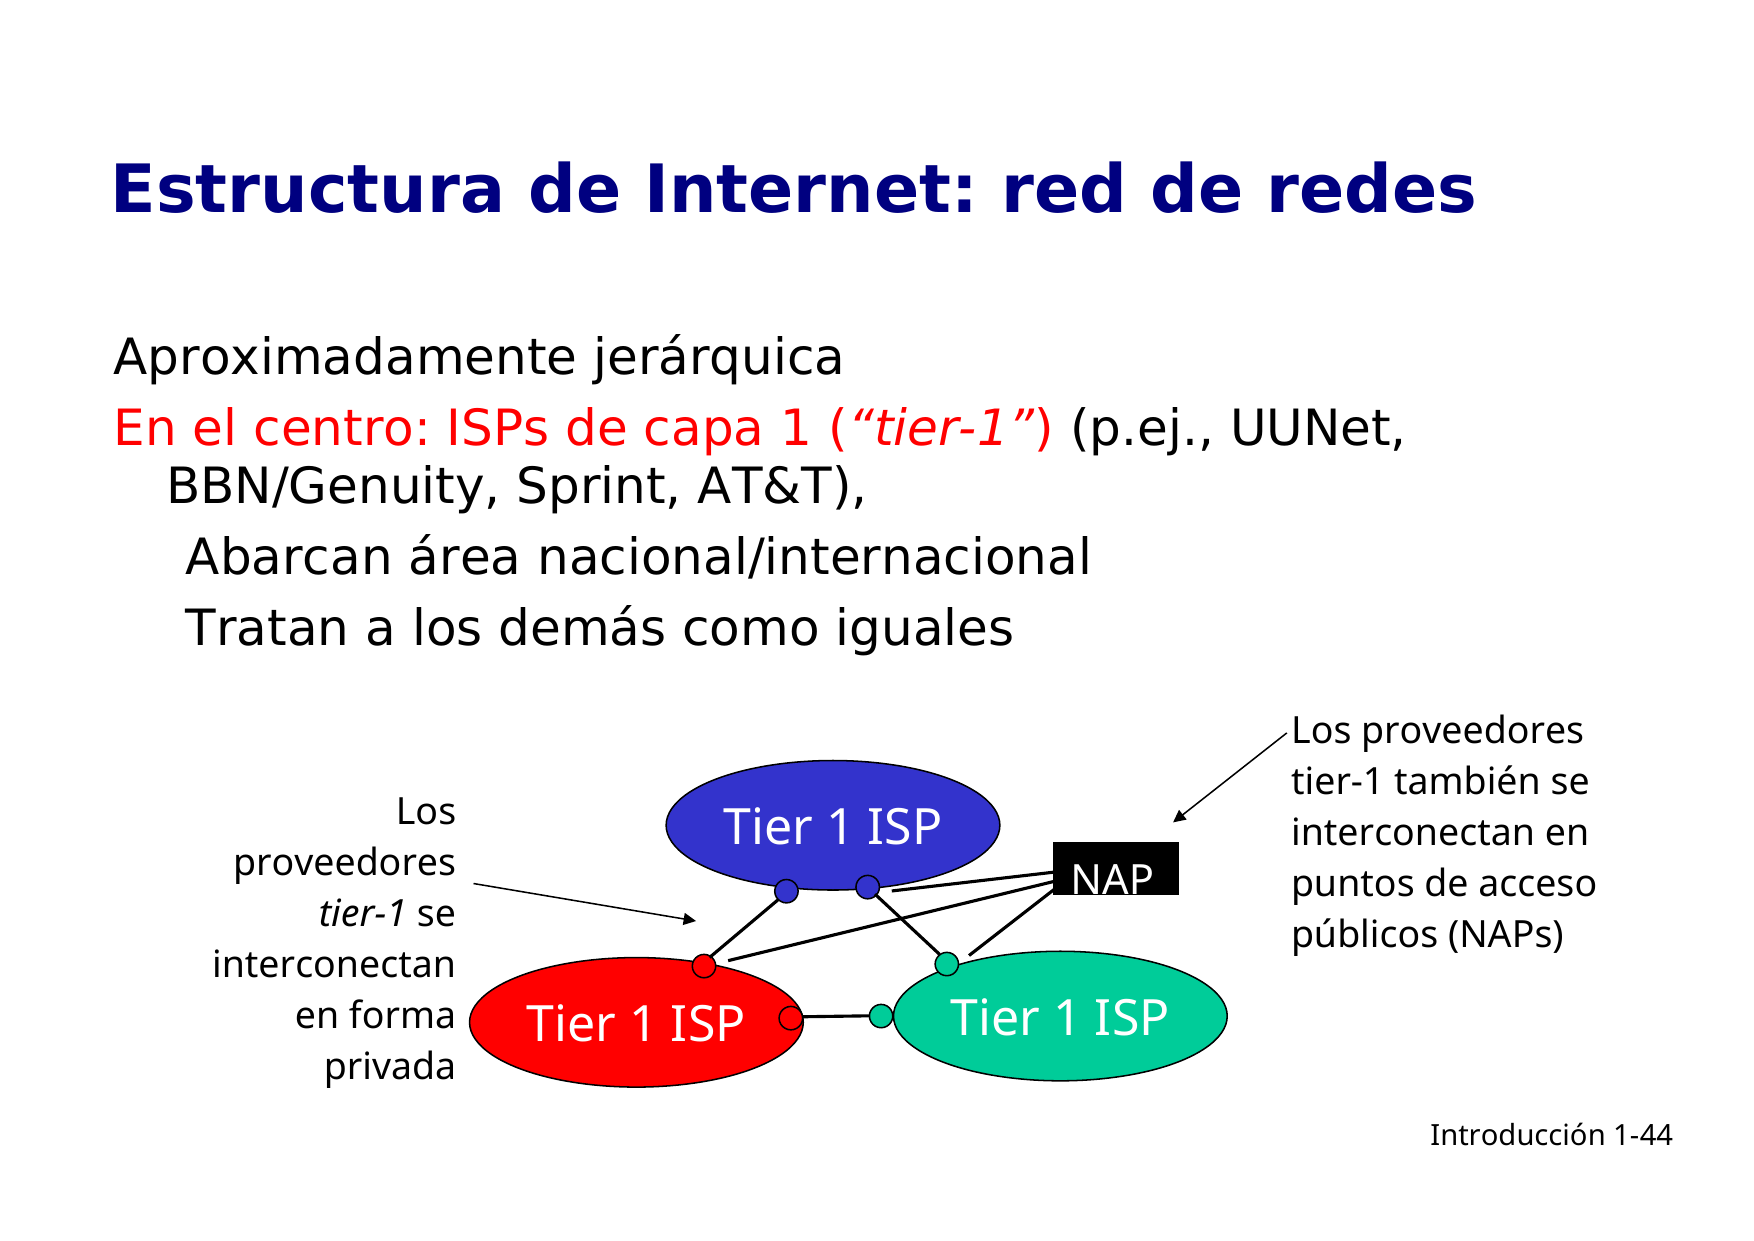

# Estructura de Internet: red de redes
Aproximadamente jerárquica
En el centro: ISPs de capa 1 (“tier-1”) (p.ej., UUNet, BBN/Genuity, Sprint, AT&T),
Abarcan área nacional/internacional
Tratan a los demás como iguales
Los proveedores tier-1 también se interconectan en puntos de acceso públicos (NAPs)
NAP
Tier 1 ISP
Los proveedores tier-1 se interconectan en forma privada
Tier 1 ISP
Tier 1 ISP